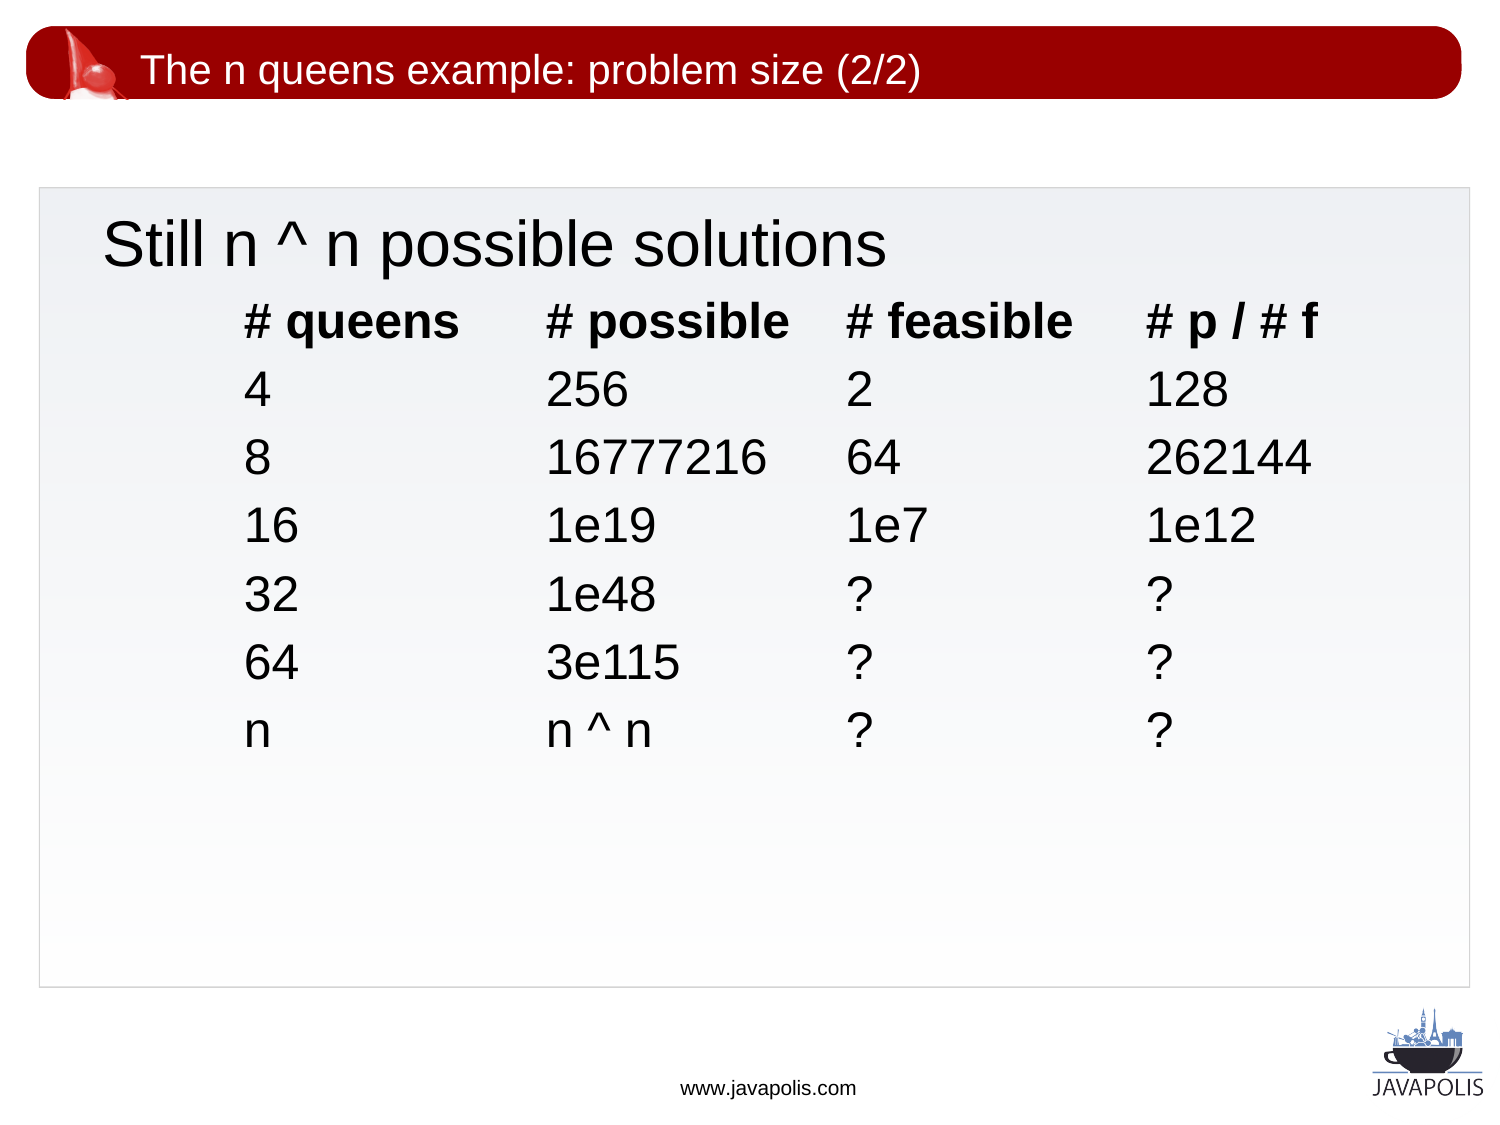

The n queens example: problem size (2/2)
# Still n ^ n possible solutions
# queens	# possible	# feasible	# p / # f
4		256		2		128
8		16777216	64		262144
16		1e19		1e7		1e12
32		1e48		?		?
64		3e115		?		?
n		n ^ n		?		?